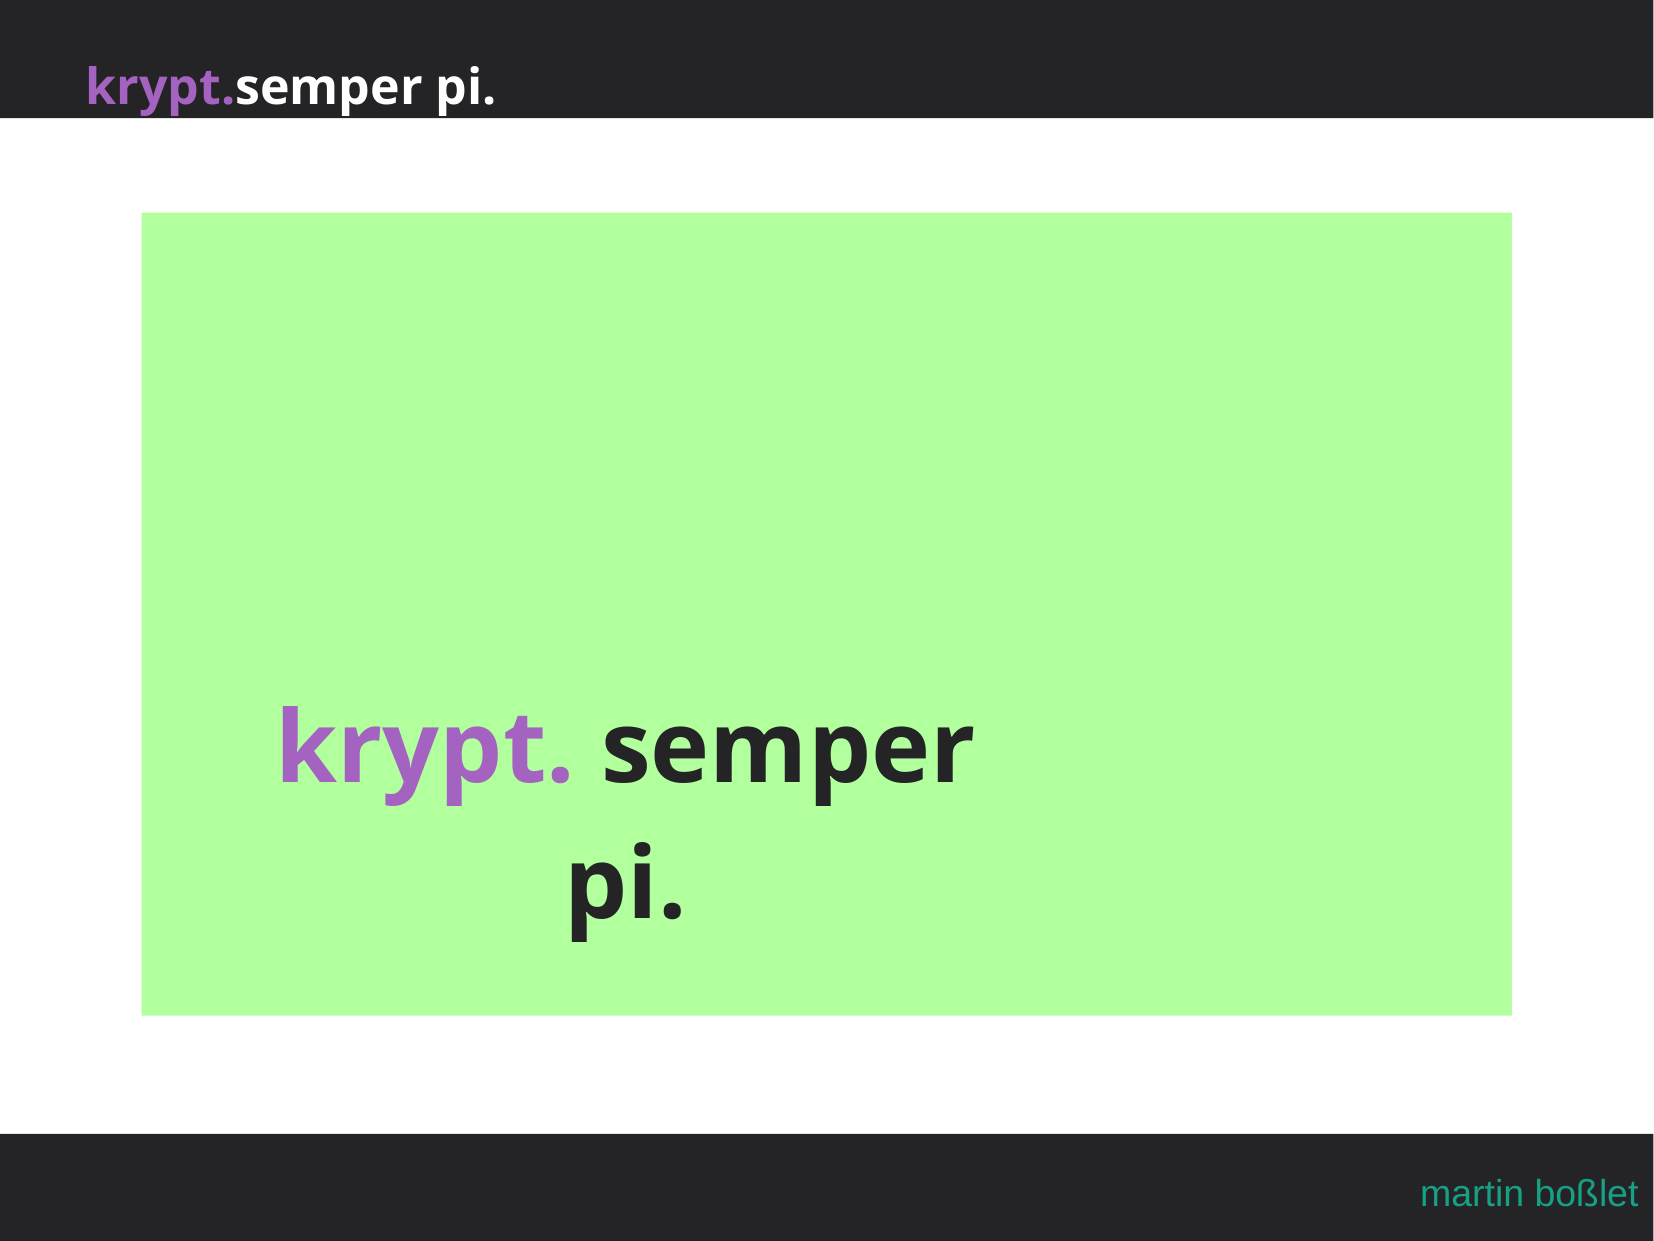

krypt.semper pi.
krypt. semper pi.
martin boßlet